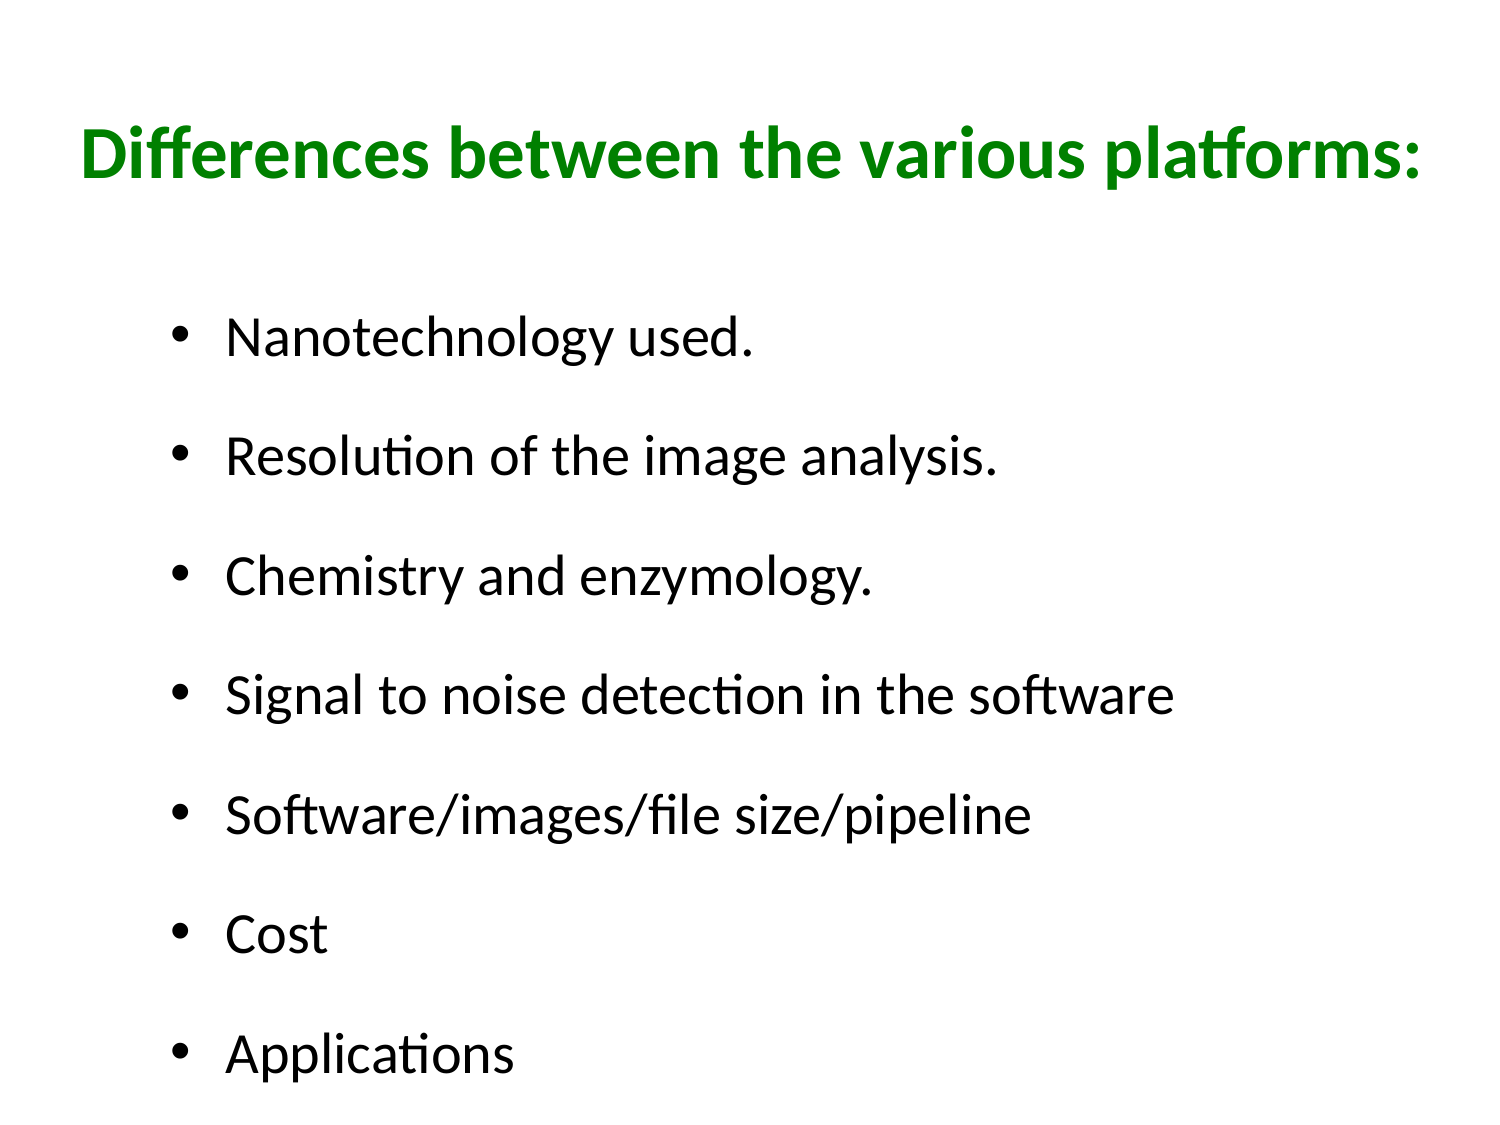

Differences between the various platforms:
Nanotechnology used.
Resolution of the image analysis.
Chemistry and enzymology.
Signal to noise detection in the software
Software/images/file size/pipeline
Cost
Applications